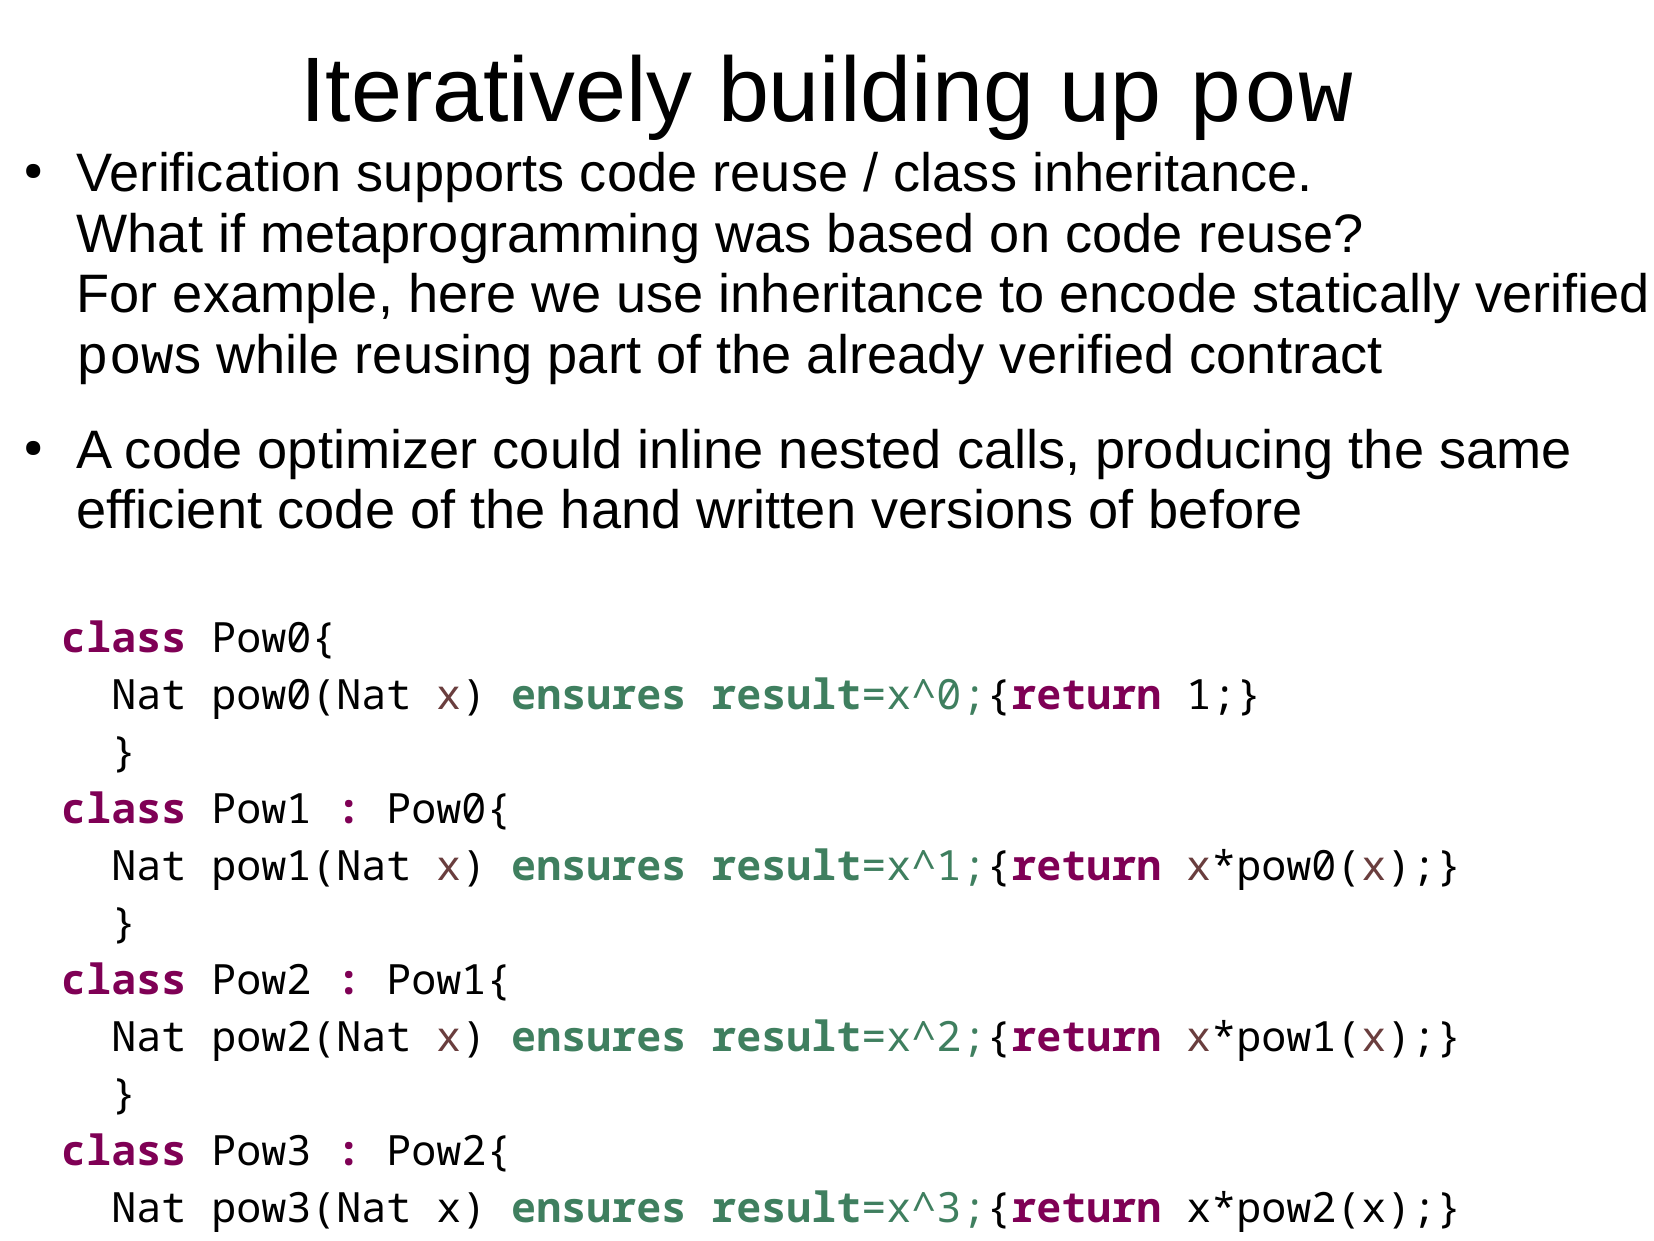

# Iteratively building up pow
Verification supports code reuse / class inheritance.
What if metaprogramming was based on code reuse?
For example, here we use inheritance to encode statically verified
pows while reusing part of the already verified contract
A code optimizer could inline nested calls, producing the same efficient code of the hand written versions of before
class Pow0{
 Nat pow0(Nat x) ensures result=x^0;{return 1;}
 }
class Pow1 : Pow0{
 Nat pow1(Nat x) ensures result=x^1;{return x*pow0(x);}
 }
class Pow2 : Pow1{
 Nat pow2(Nat x) ensures result=x^2;{return x*pow1(x);}
 }
class Pow3 : Pow2{
 Nat pow3(Nat x) ensures result=x^3;{return x*pow2(x);}
 }